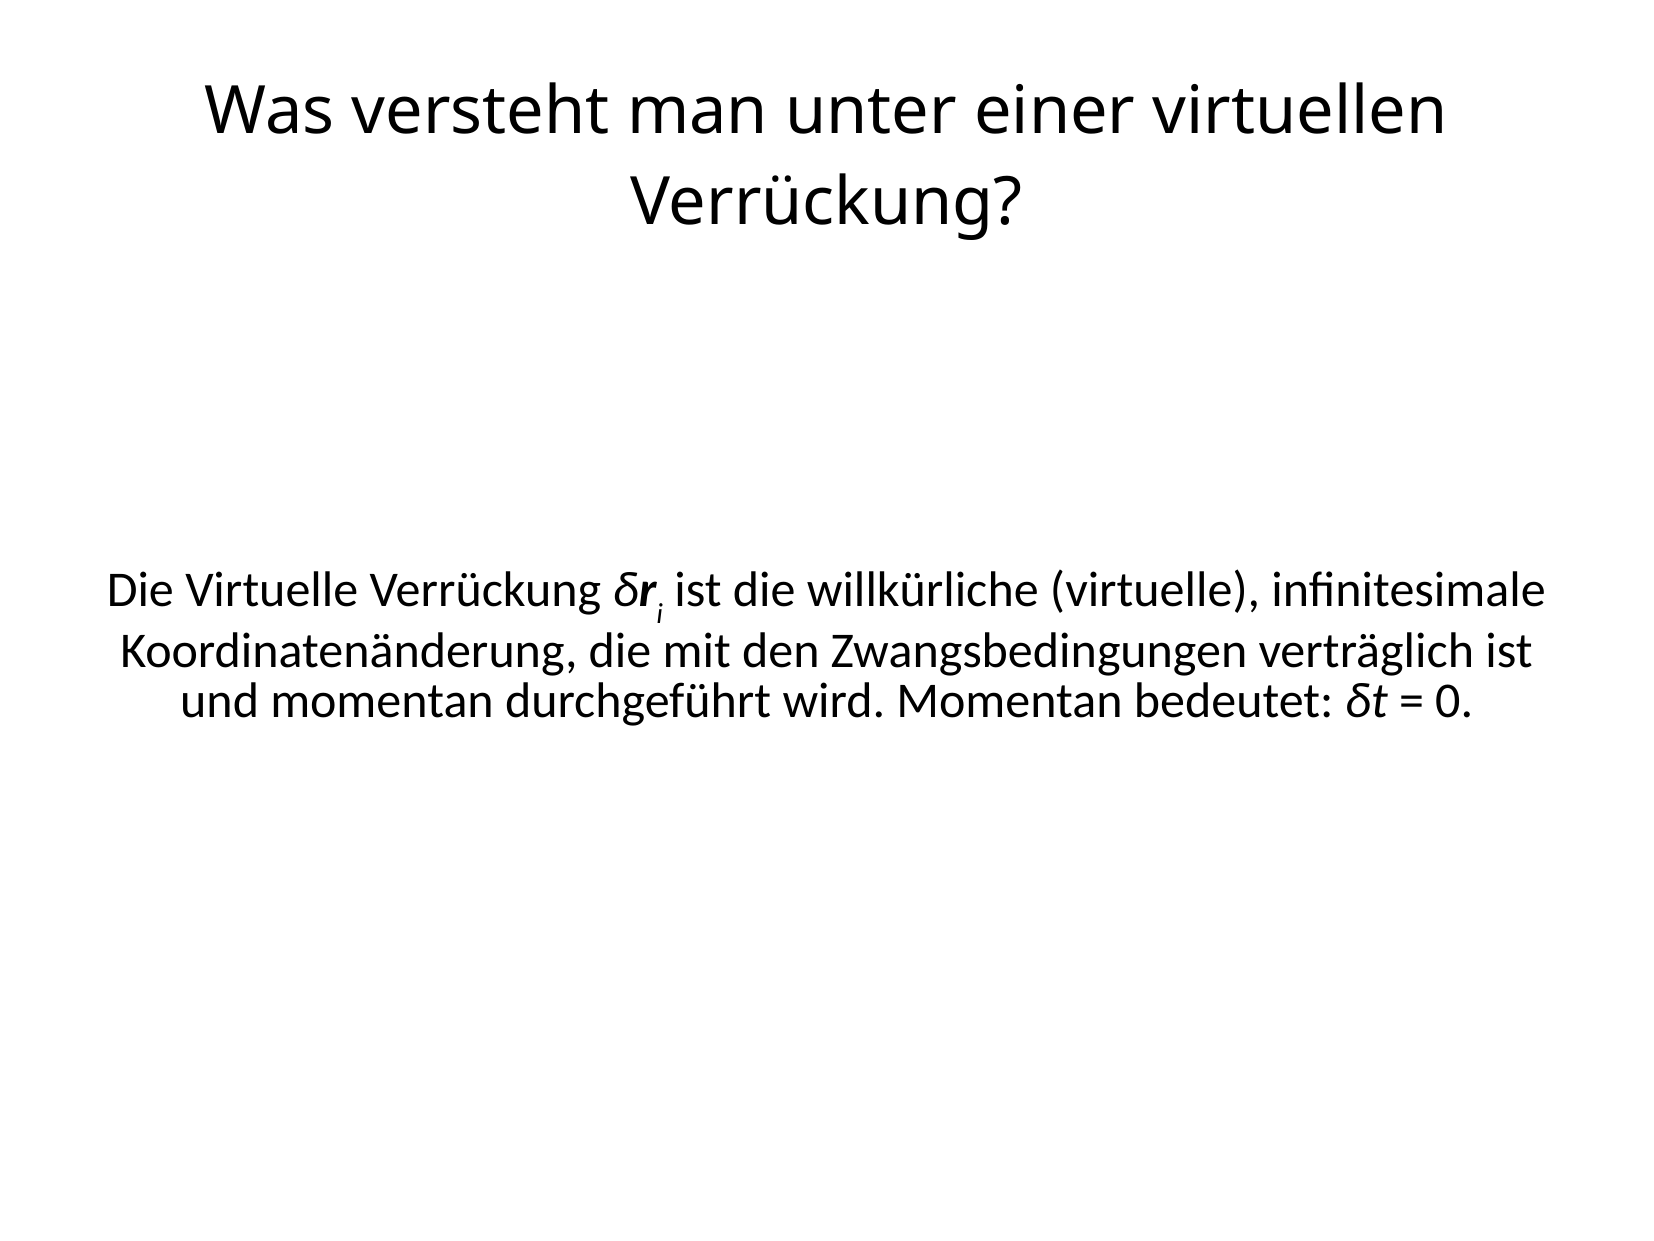

# Was versteht man unter einer virtuellen Verrückung?
Die Virtuelle Verrückung δri ist die willkürliche (virtuelle), infinitesimale Koordinatenänderung, die mit den Zwangsbedingungen verträglich ist und momentan durchgeführt wird. Momentan bedeutet: δt = 0.